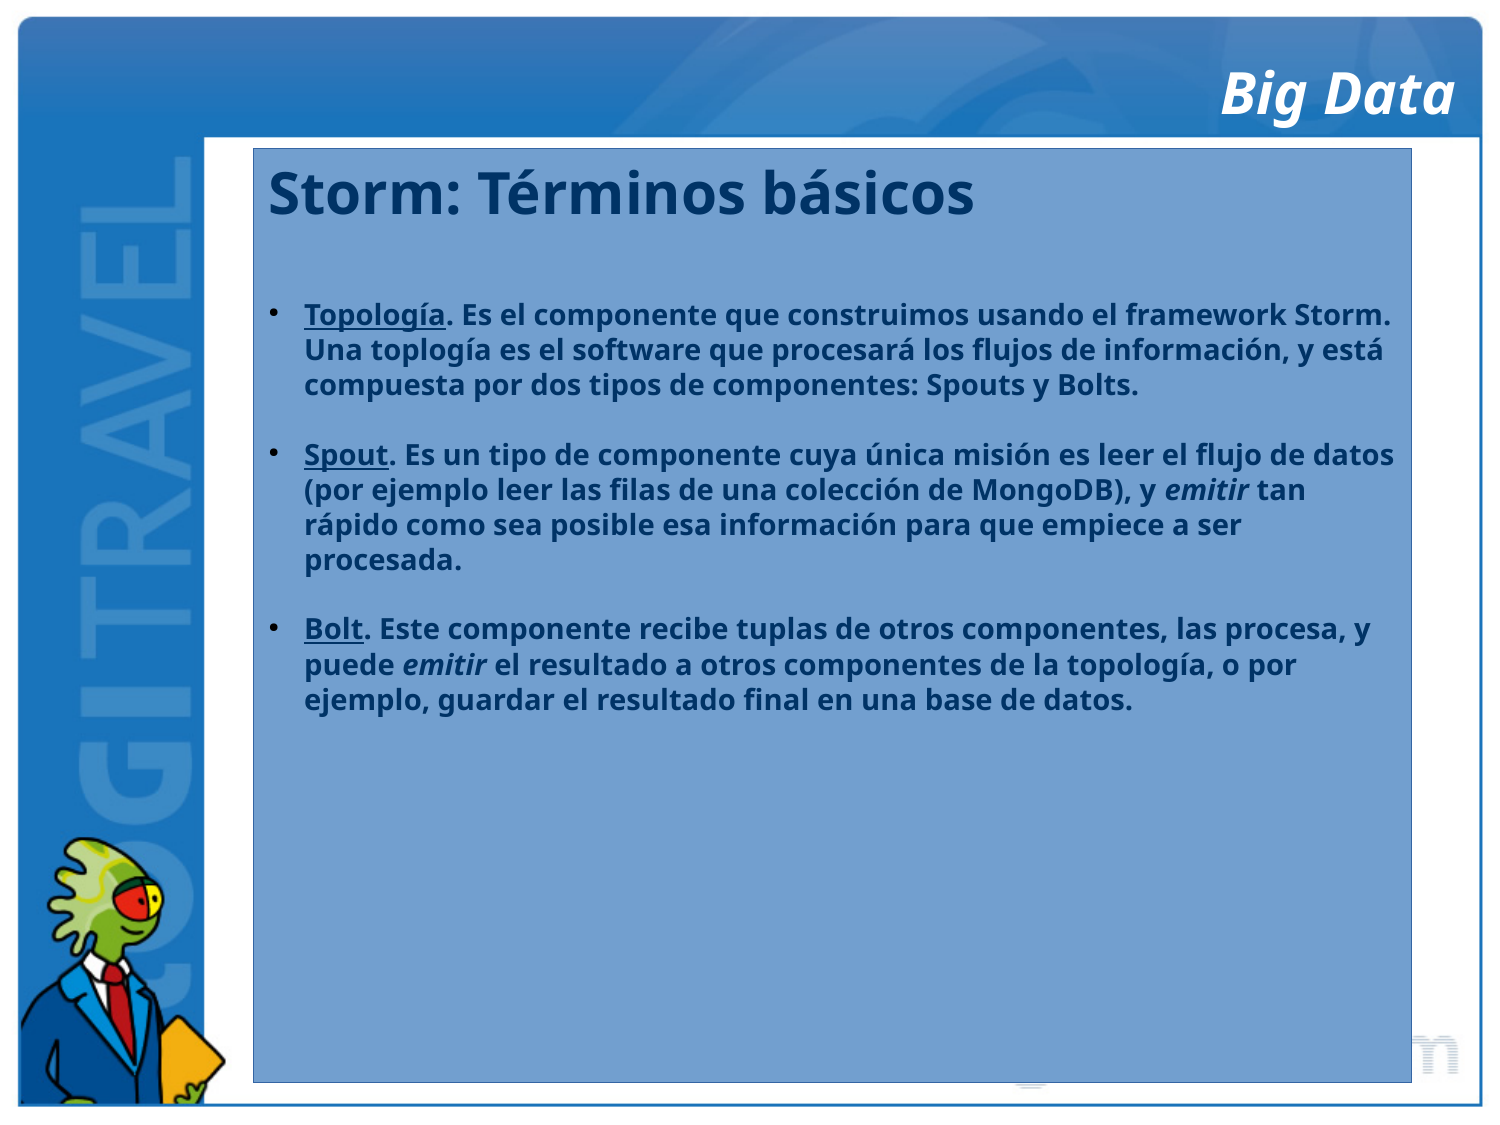

Big Data
Storm: Términos básicos
Topología. Es el componente que construimos usando el framework Storm. Una toplogía es el software que procesará los flujos de información, y está compuesta por dos tipos de componentes: Spouts y Bolts.
Spout. Es un tipo de componente cuya única misión es leer el flujo de datos (por ejemplo leer las filas de una colección de MongoDB), y emitir tan rápido como sea posible esa información para que empiece a ser procesada.
Bolt. Este componente recibe tuplas de otros componentes, las procesa, y puede emitir el resultado a otros componentes de la topología, o por ejemplo, guardar el resultado final en una base de datos.